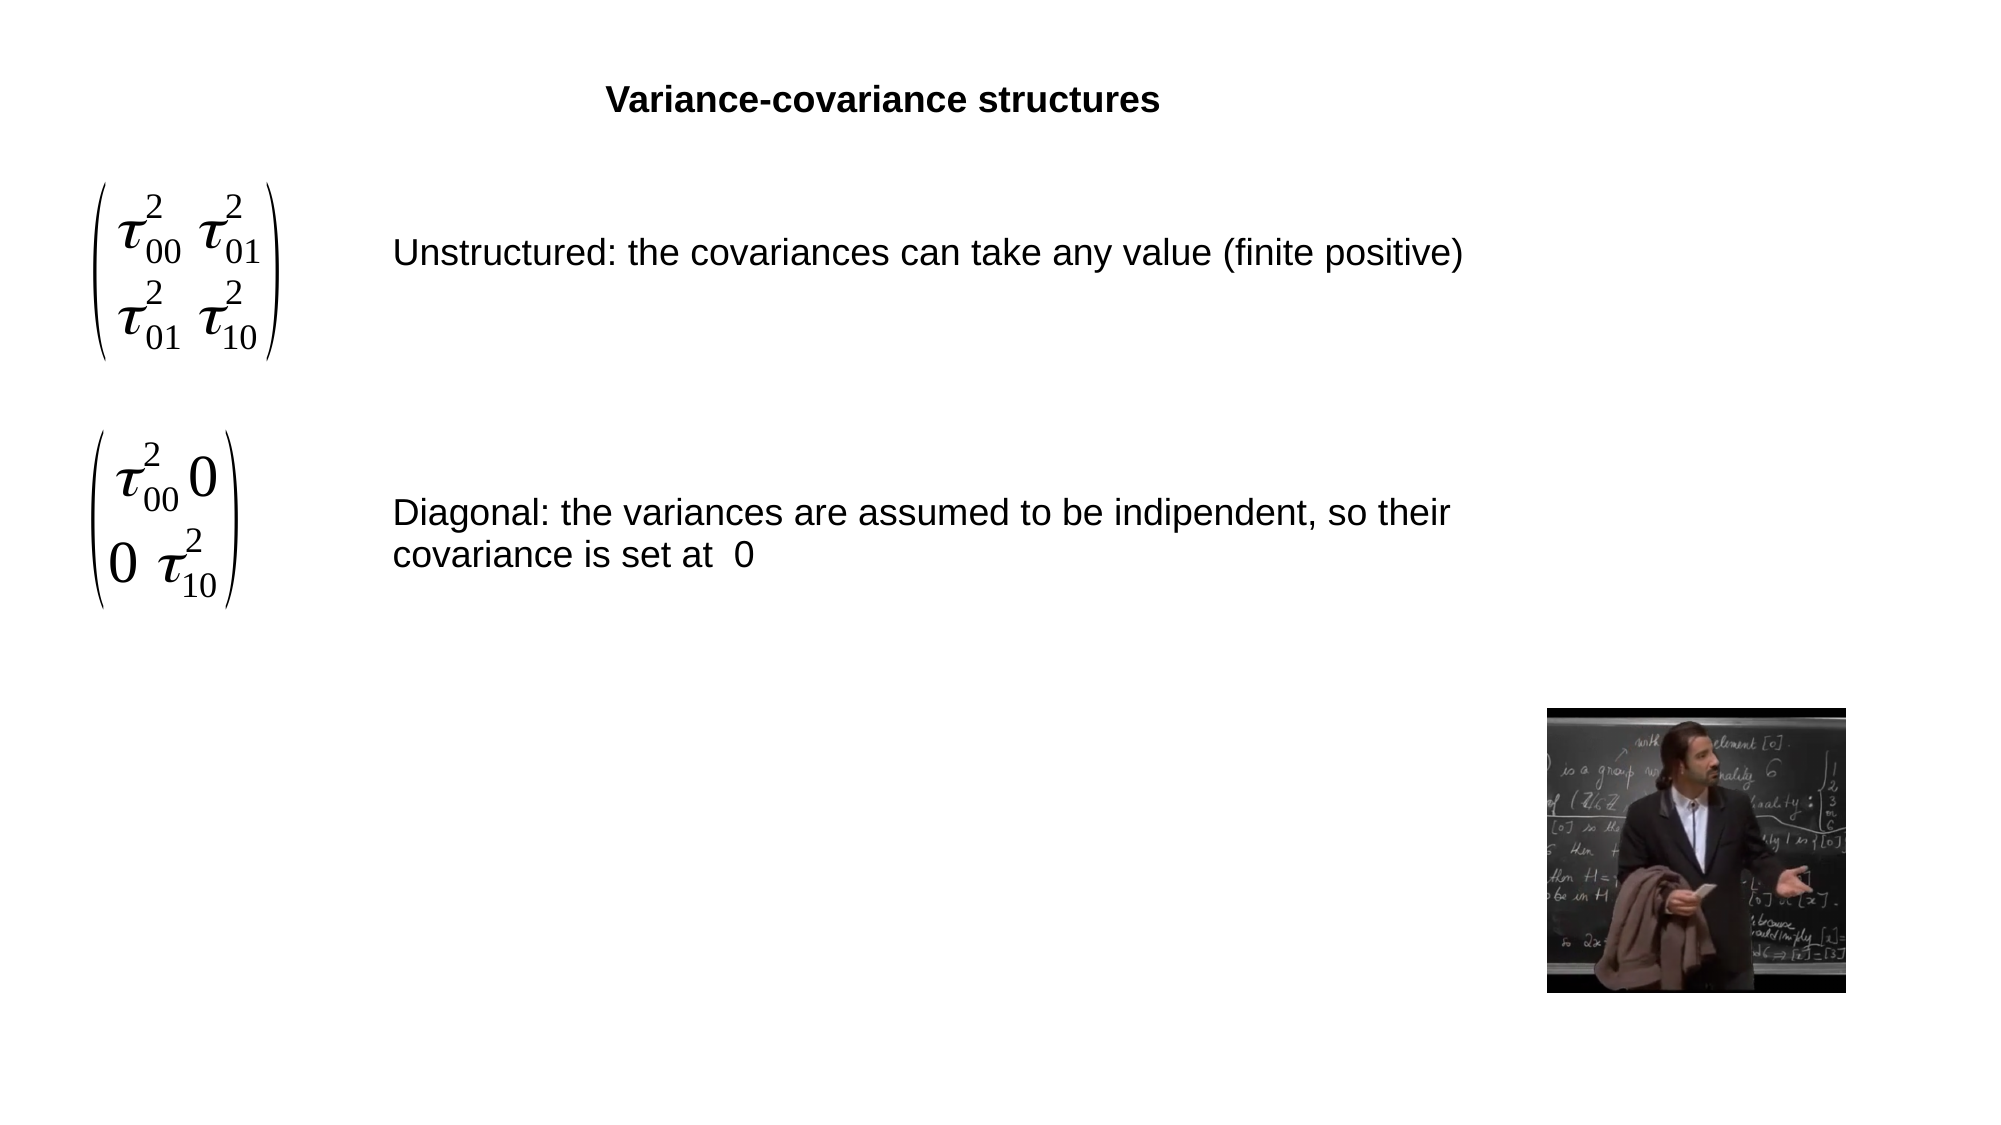

Variance-covariance structures
Unstructured: the covariances can take any value (finite positive)
Diagonal: the variances are assumed to be indipendent, so their covariance is set at 0